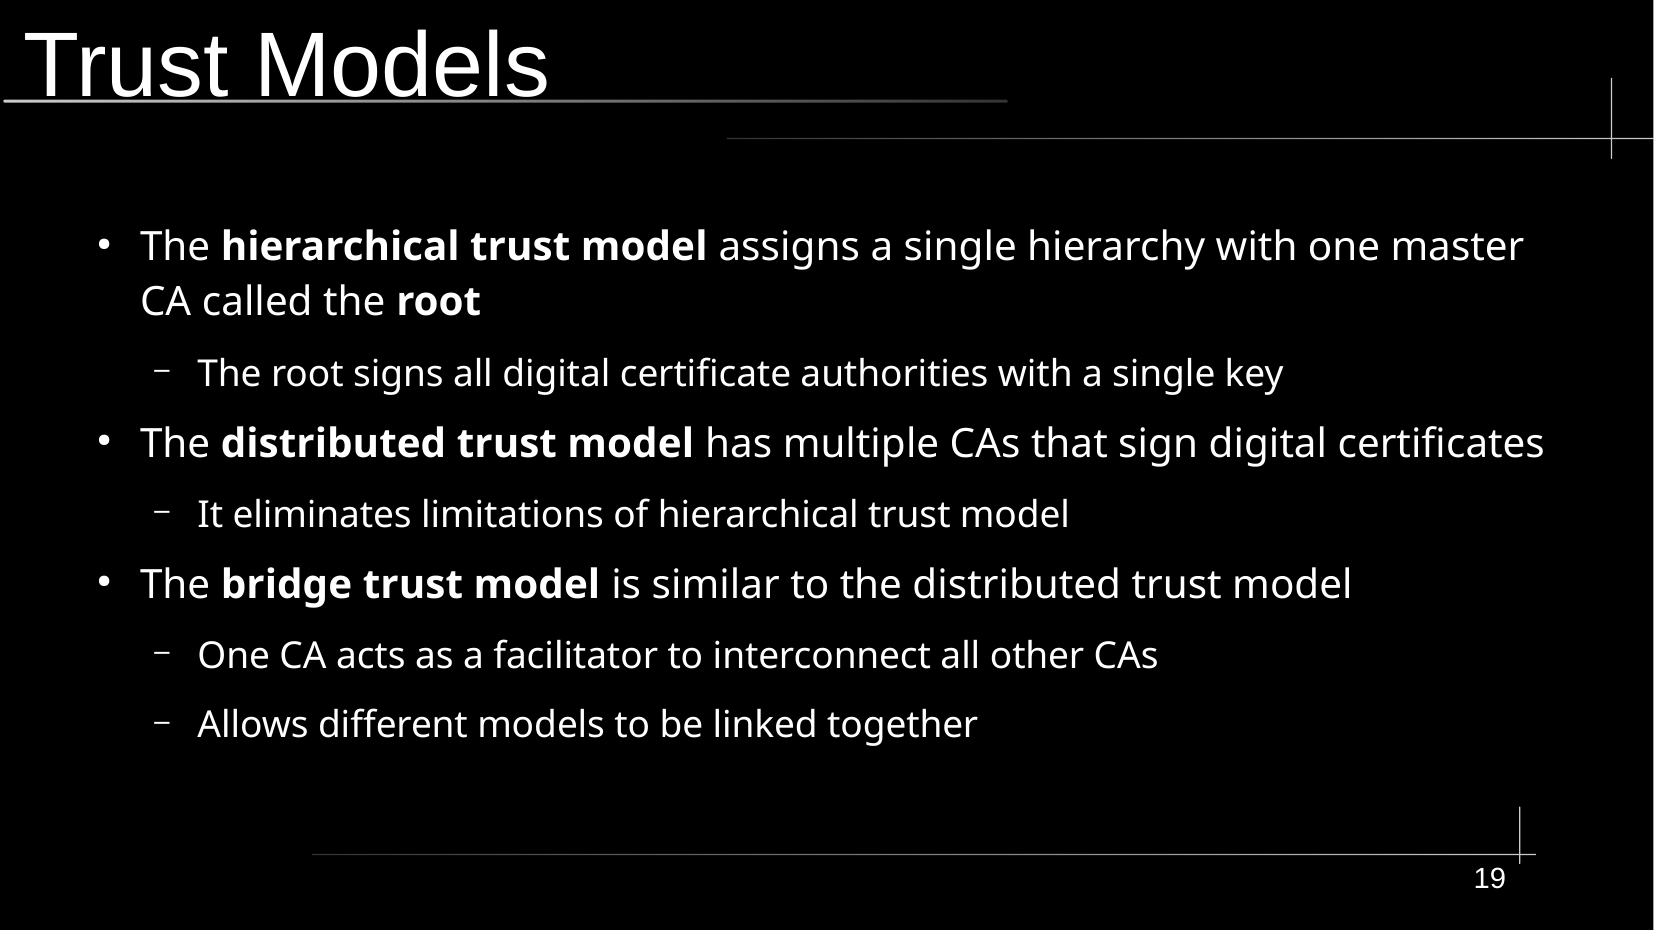

# Trust Models
The hierarchical trust model assigns a single hierarchy with one master CA called the root
The root signs all digital certificate authorities with a single key
The distributed trust model has multiple CAs that sign digital certificates
It eliminates limitations of hierarchical trust model
The bridge trust model is similar to the distributed trust model
One CA acts as a facilitator to interconnect all other CAs
Allows different models to be linked together
19